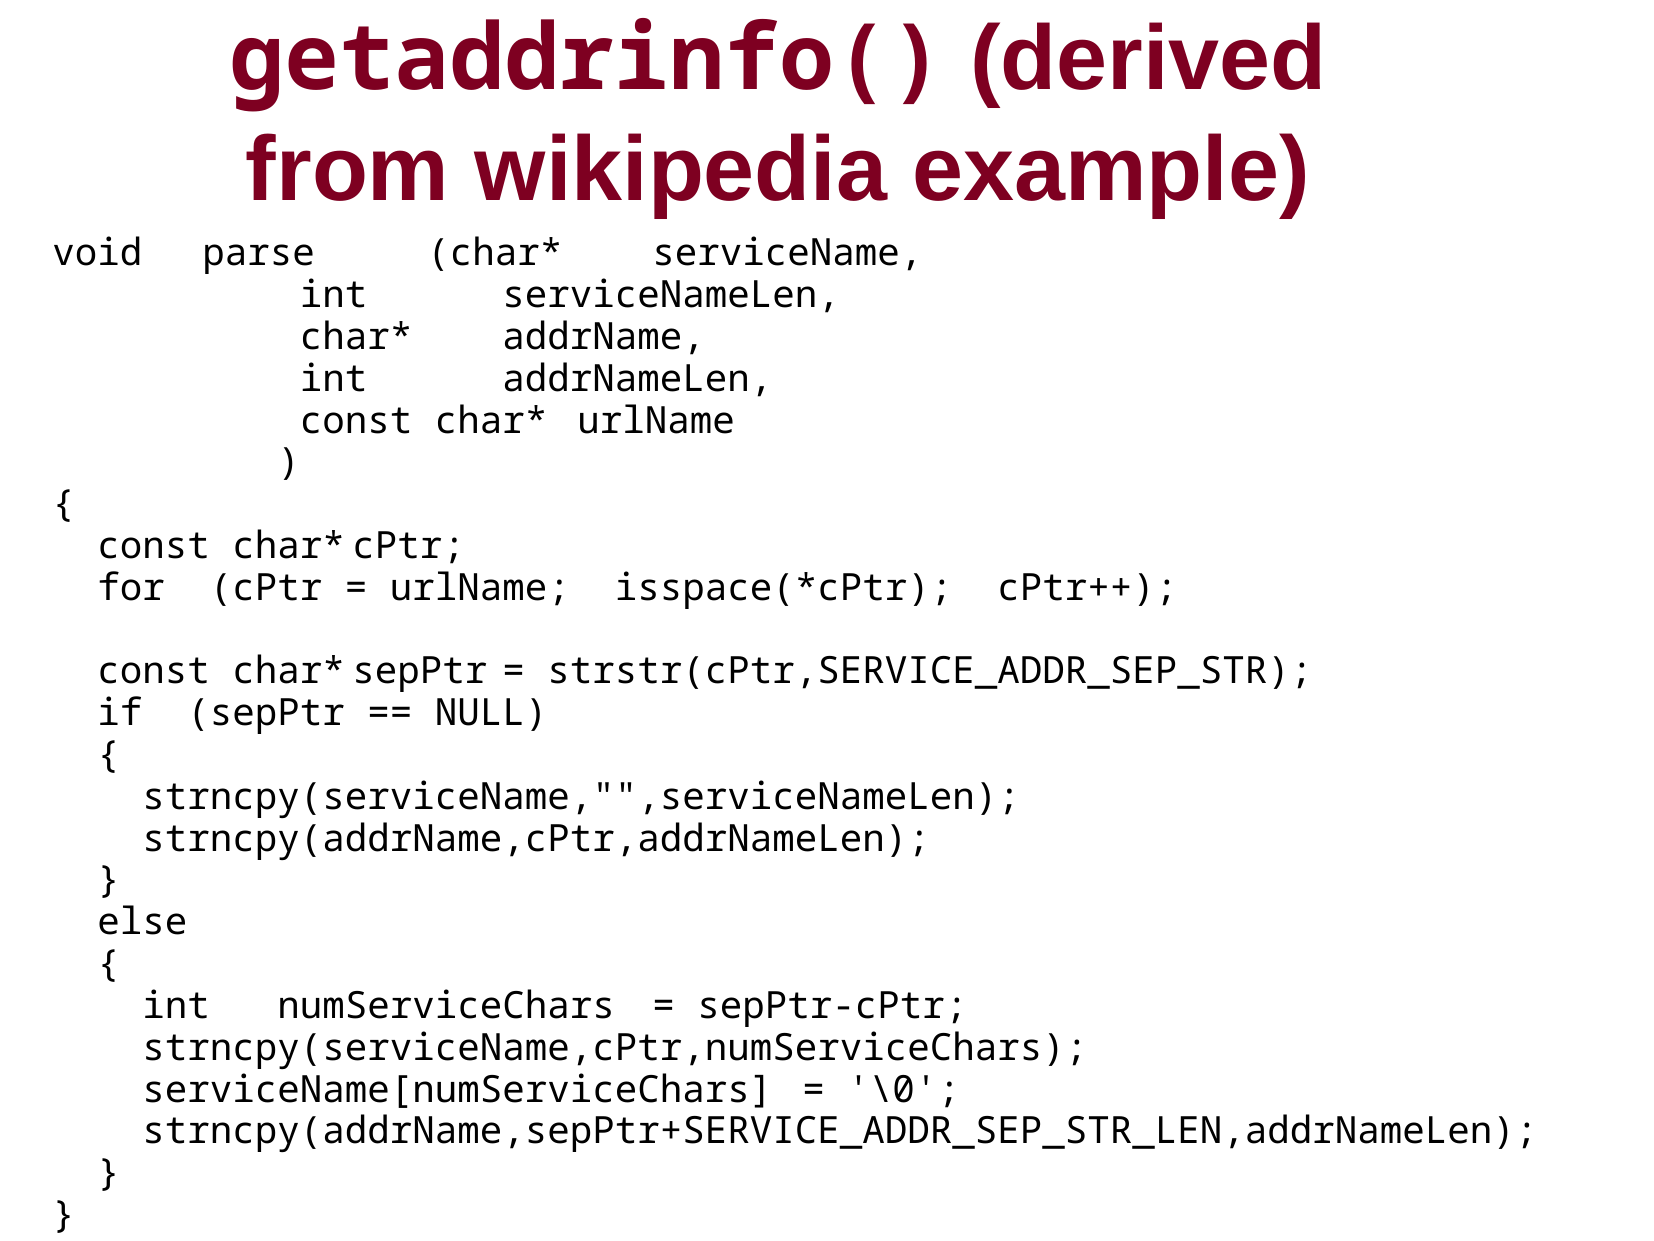

# getaddrinfo() (derived from wikipedia example)
void	parse		(char*		serviceName,
			 int		serviceNameLen,
			 char*		addrName,
			 int		addrNameLen,
			 const char*	urlName
			)
{
 const char*	cPtr;
 for (cPtr = urlName; isspace(*cPtr); cPtr++);
 const char*	sepPtr	= strstr(cPtr,SERVICE_ADDR_SEP_STR);
 if (sepPtr == NULL)
 {
 strncpy(serviceName,"",serviceNameLen);
 strncpy(addrName,cPtr,addrNameLen);
 }
 else
 {
 int	numServiceChars	= sepPtr-cPtr;
 strncpy(serviceName,cPtr,numServiceChars);
 serviceName[numServiceChars]	= '\0';
 strncpy(addrName,sepPtr+SERVICE_ADDR_SEP_STR_LEN,addrNameLen);
 }
}